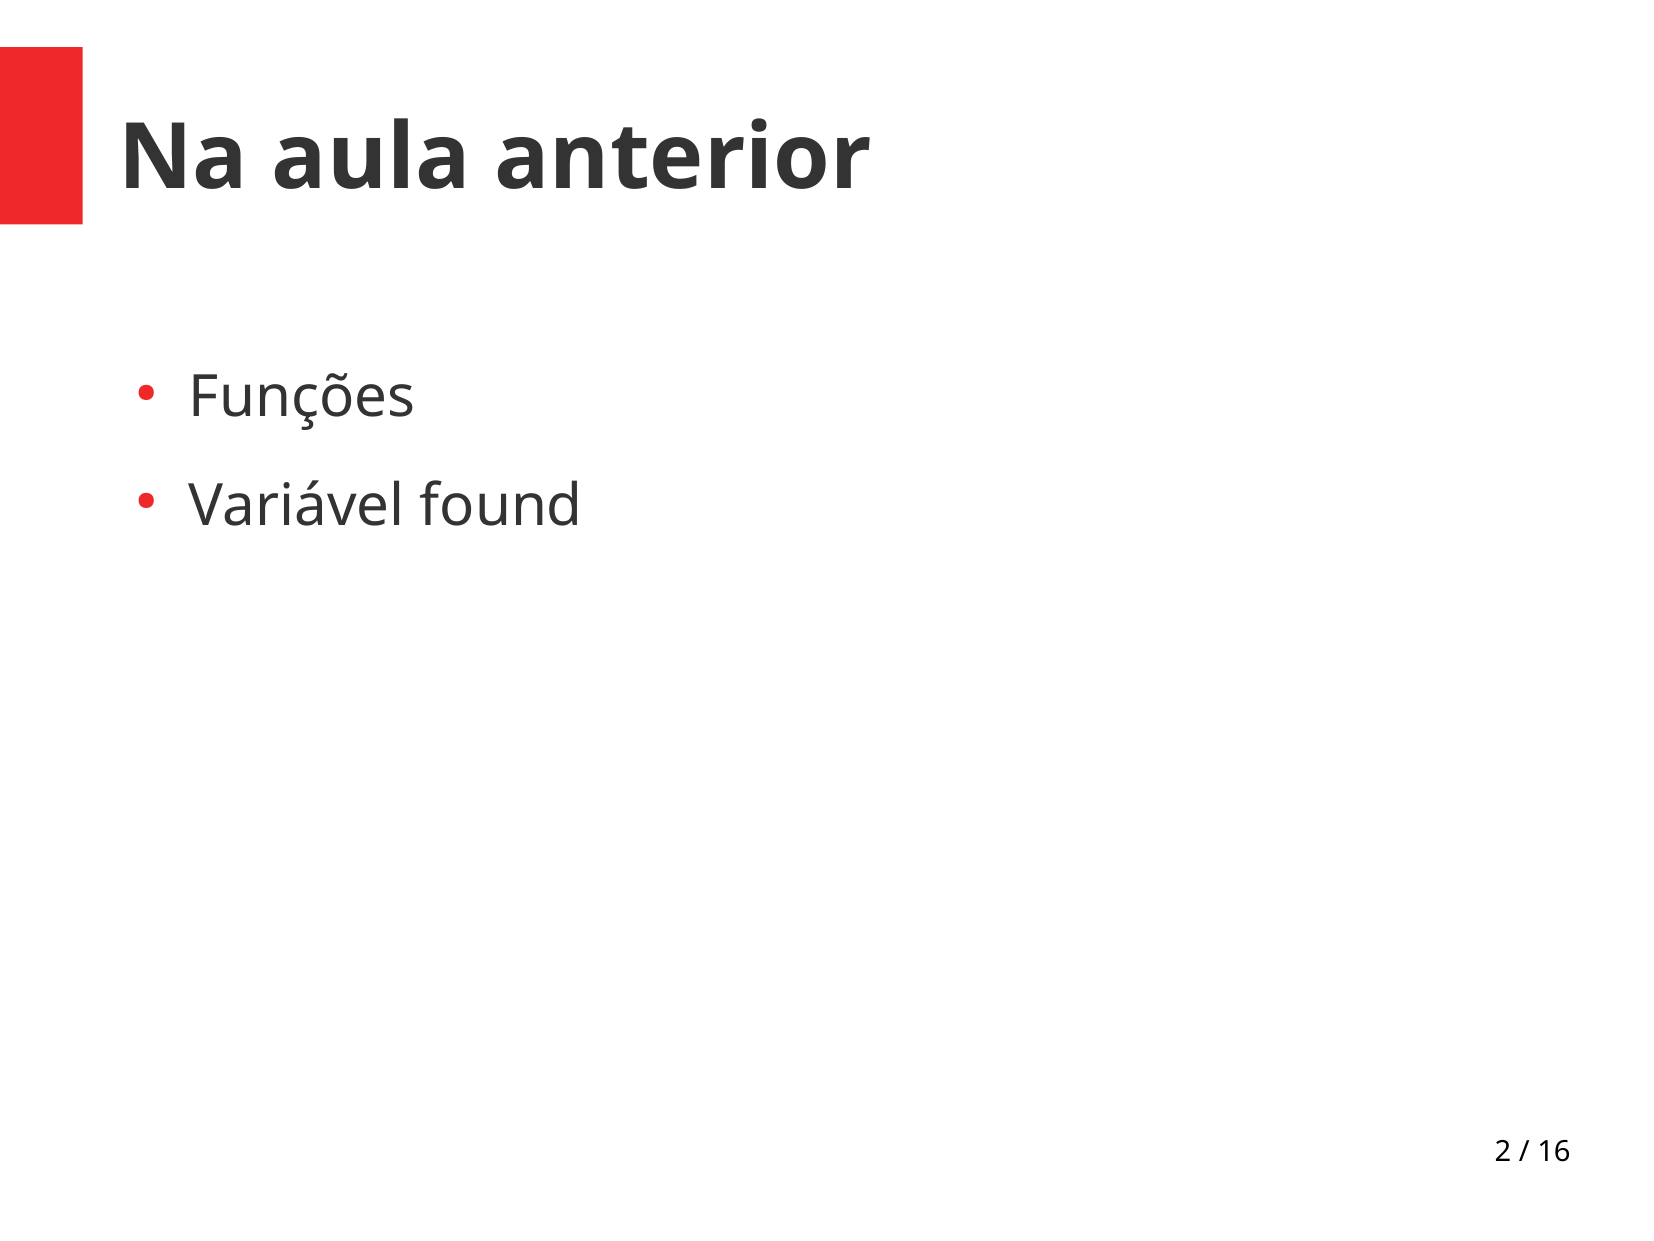

# Na aula anterior
Funções
Variável found
2